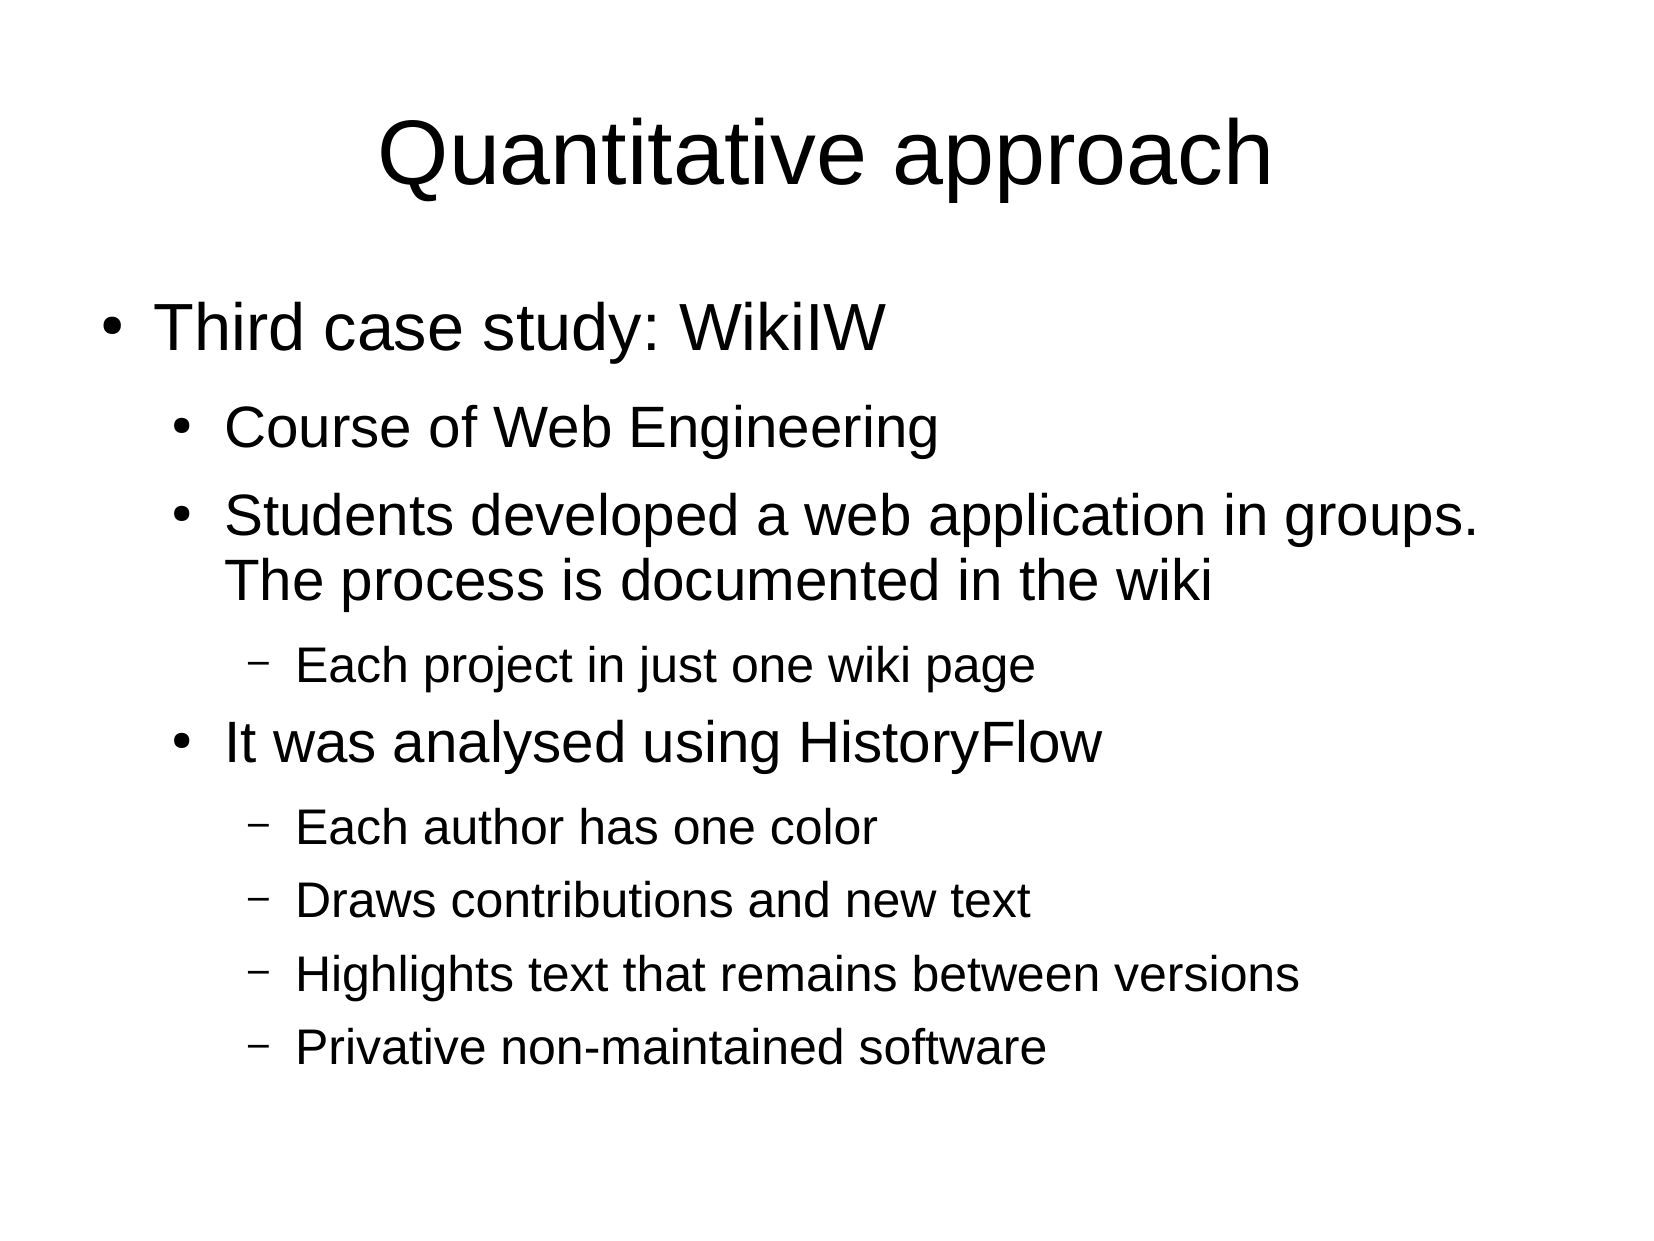

# Quantitative approach
Third case study: WikiIW
Course of Web Engineering
Students developed a web application in groups. The process is documented in the wiki
Each project in just one wiki page
It was analysed using HistoryFlow
Each author has one color
Draws contributions and new text
Highlights text that remains between versions
Privative non-maintained software